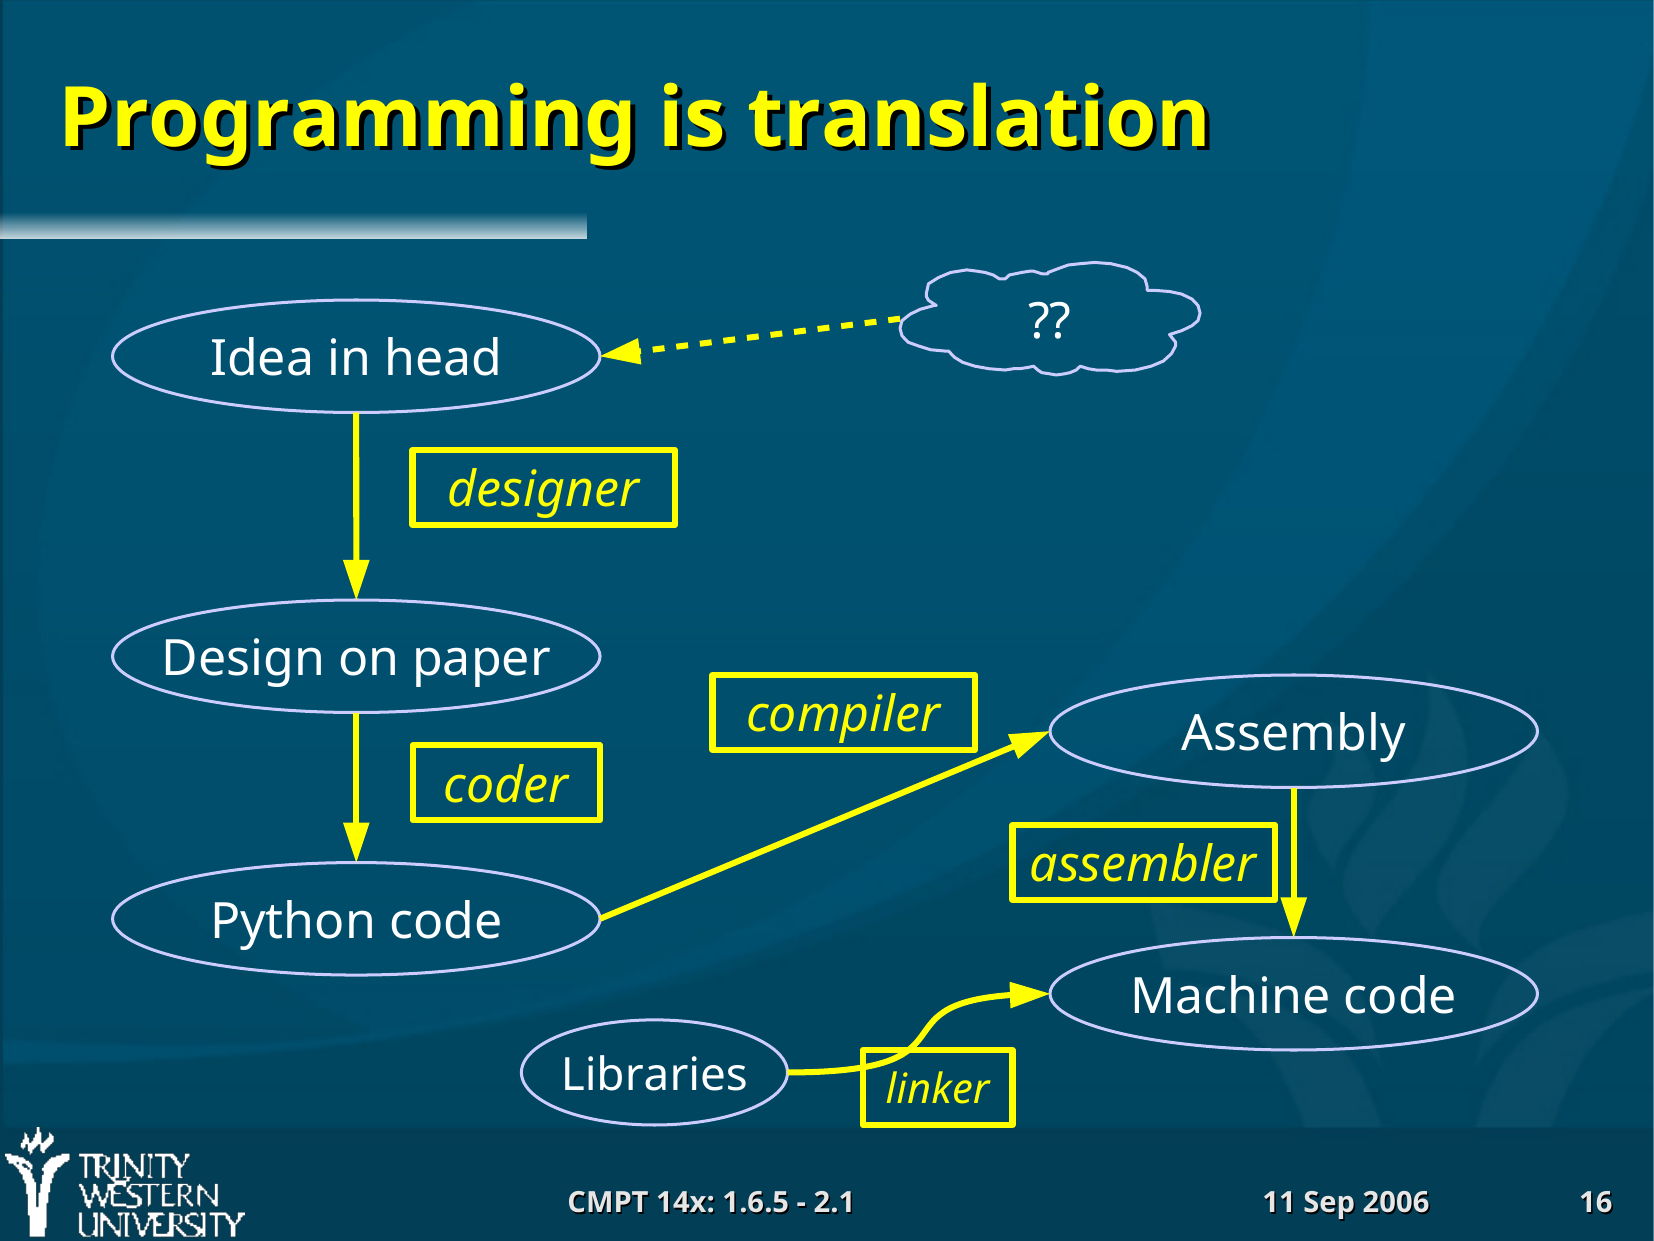

# Programming is translation
??
Idea in head
designer
Design on paper
compiler
Assembly
coder
assembler
Python code
Machine code
Libraries
linker
CMPT 14x: 1.6.5 - 2.1
11 Sep 2006
16